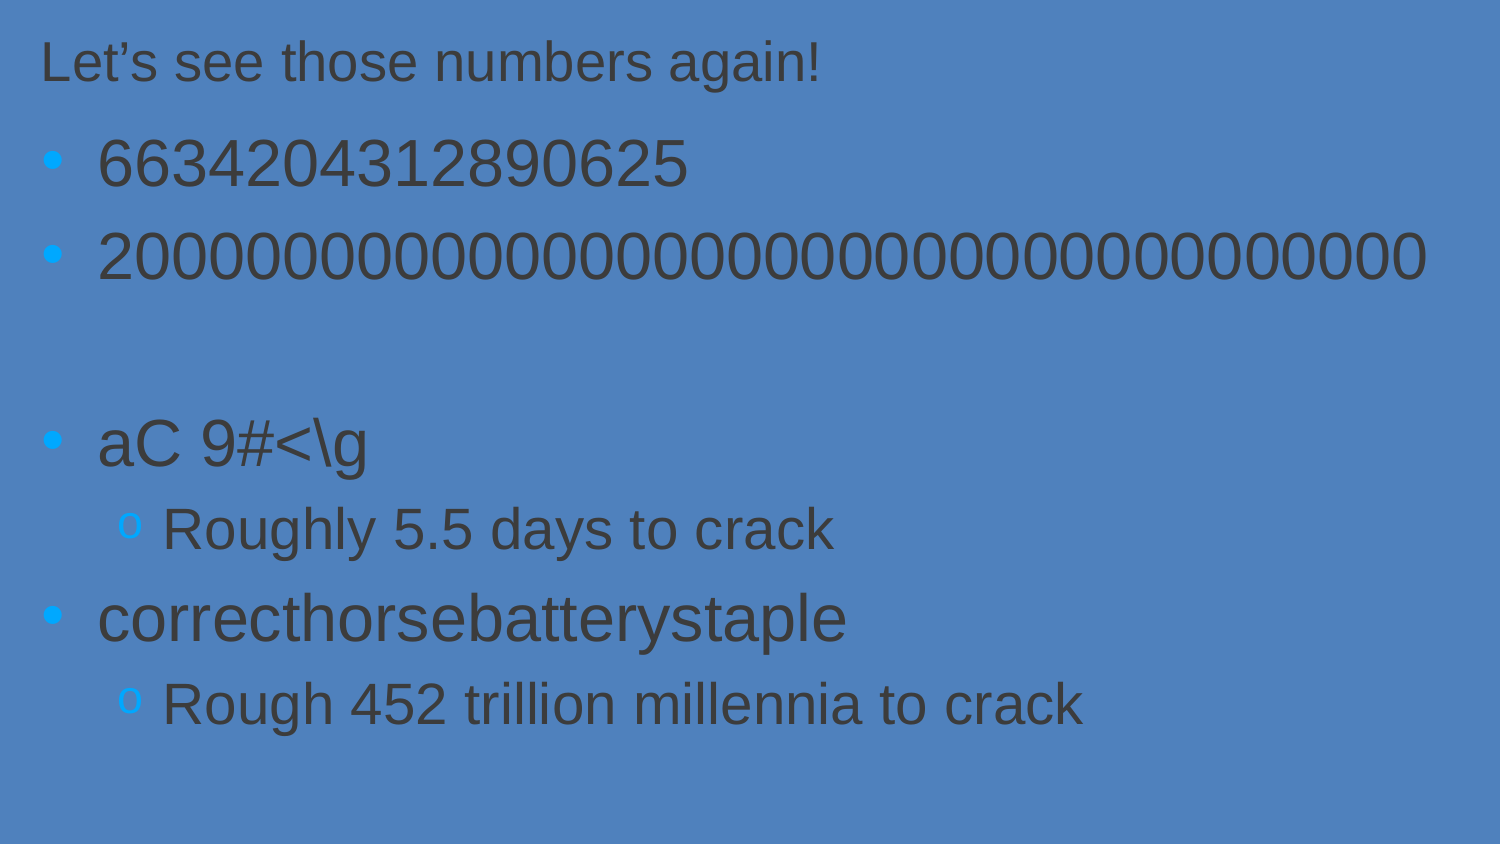

# Let’s see those numbers again!
6634204312890625
200000000000000000000000000000000000
aC 9#<\g
Roughly 5.5 days to crack
correcthorsebatterystaple
Rough 452 trillion millennia to crack